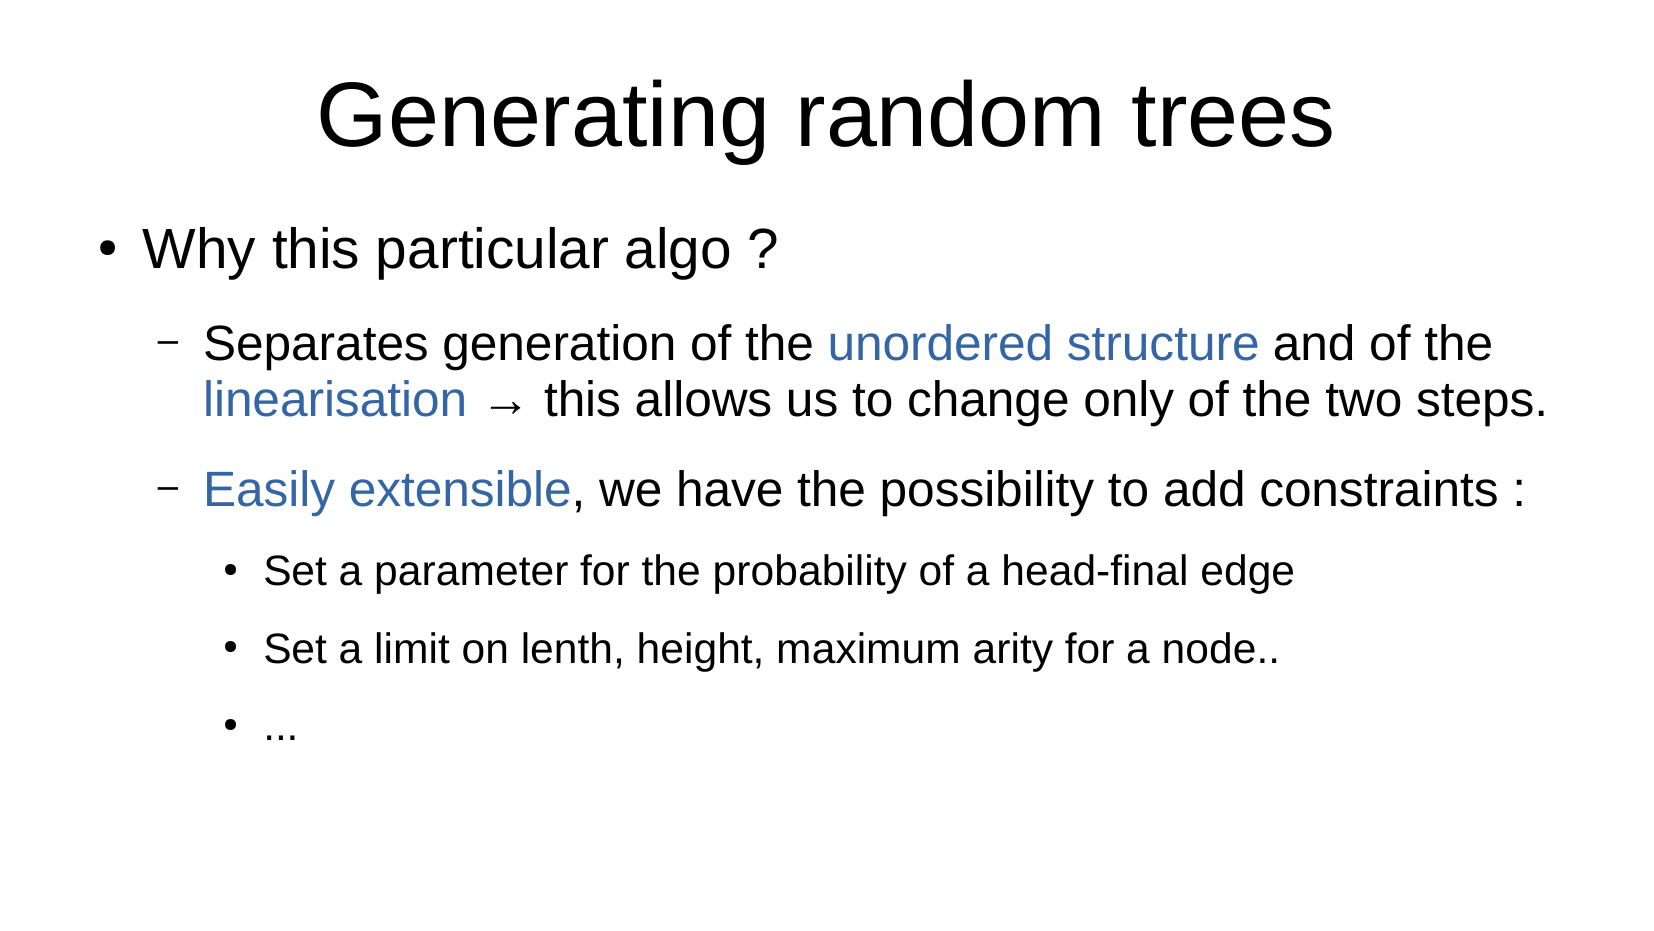

# Generating random trees
Why this particular algo ?
Separates generation of the unordered structure and of the linearisation → this allows us to change only of the two steps.
Easily extensible, we have the possibility to add constraints :
Set a parameter for the probability of a head-final edge
Set a limit on lenth, height, maximum arity for a node..
...